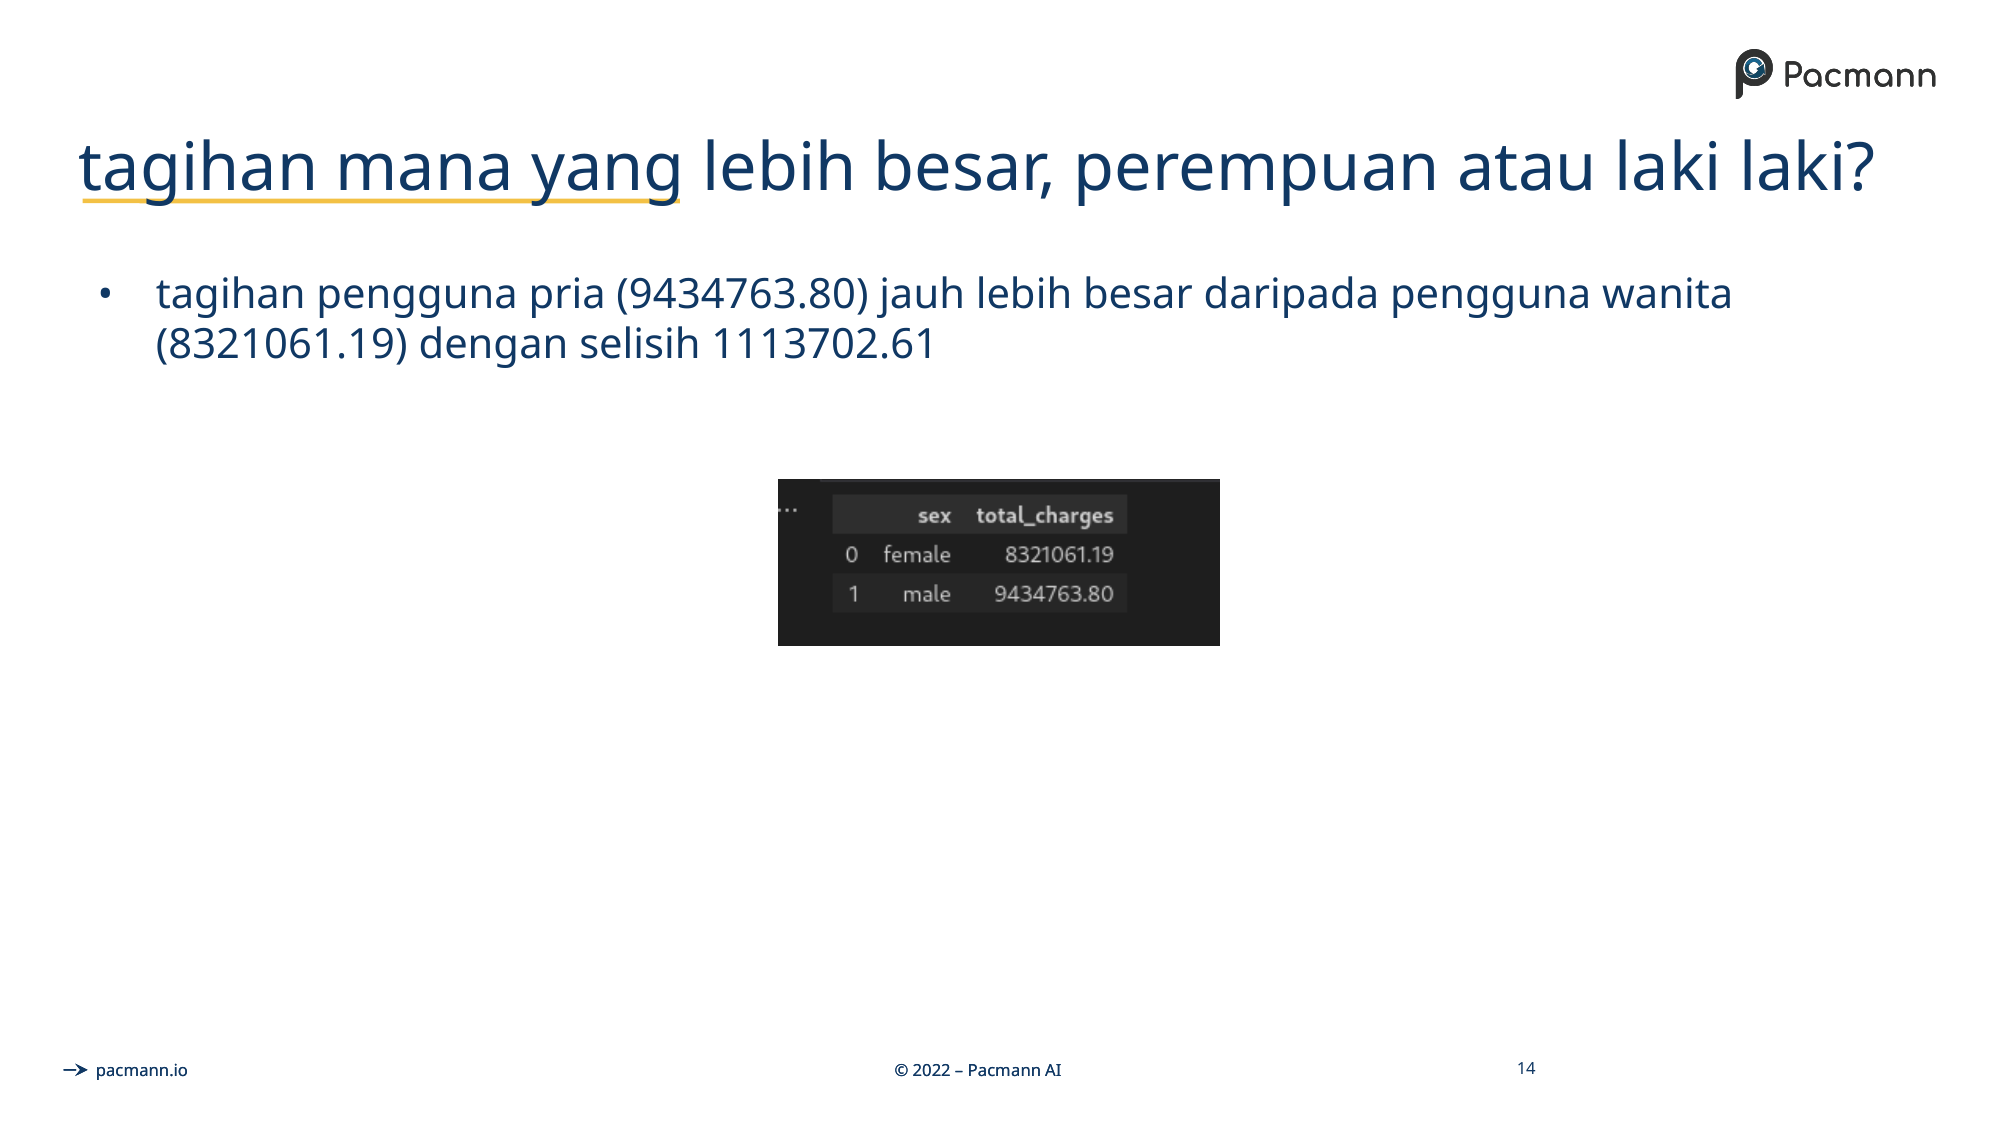

# tagihan mana yang lebih besar, perempuan atau laki laki?
tagihan pengguna pria (9434763.80) jauh lebih besar daripada pengguna wanita (8321061.19) dengan selisih 1113702.61